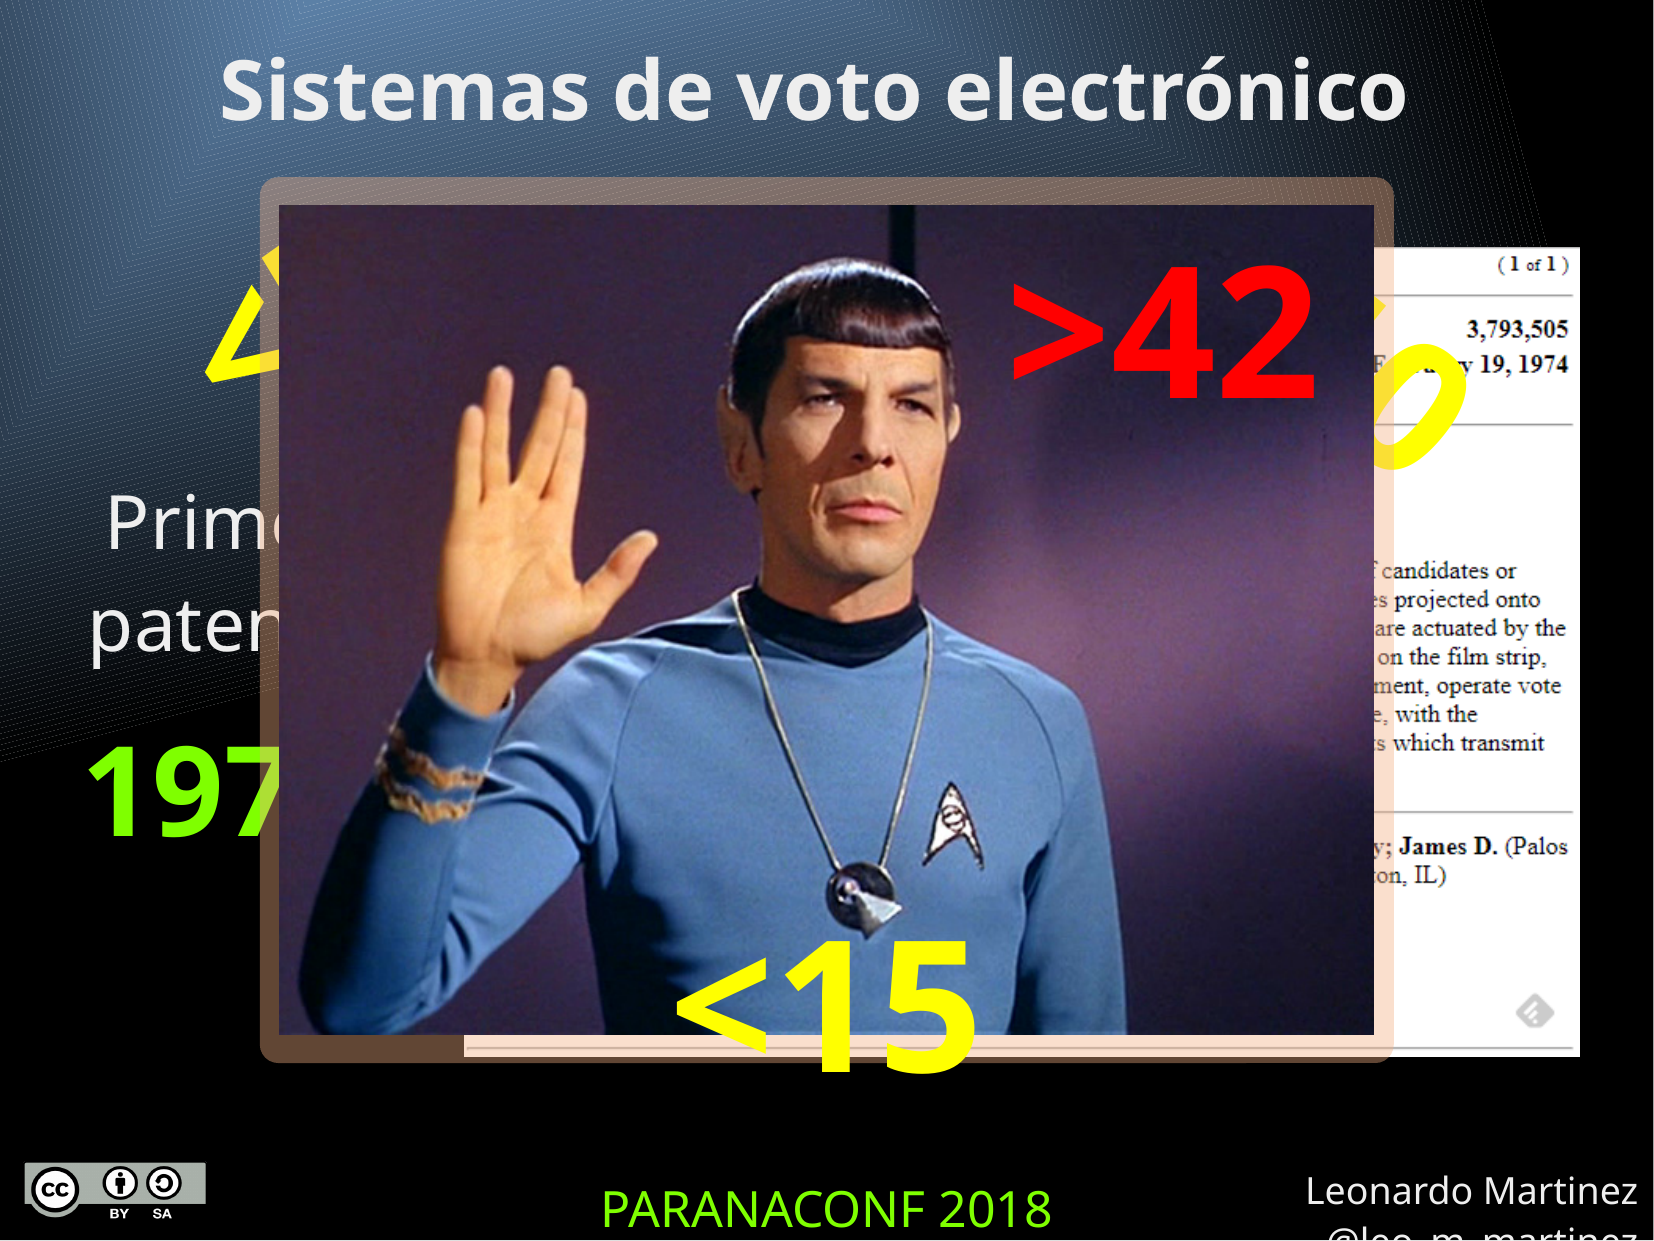

# Sistemas de voto electrónico
<5
>42
<10
¡MODERNO!
Primer
patente
1974
<15
Leonardo Martinez
@leo_m_martinez
PARANACONF 2018